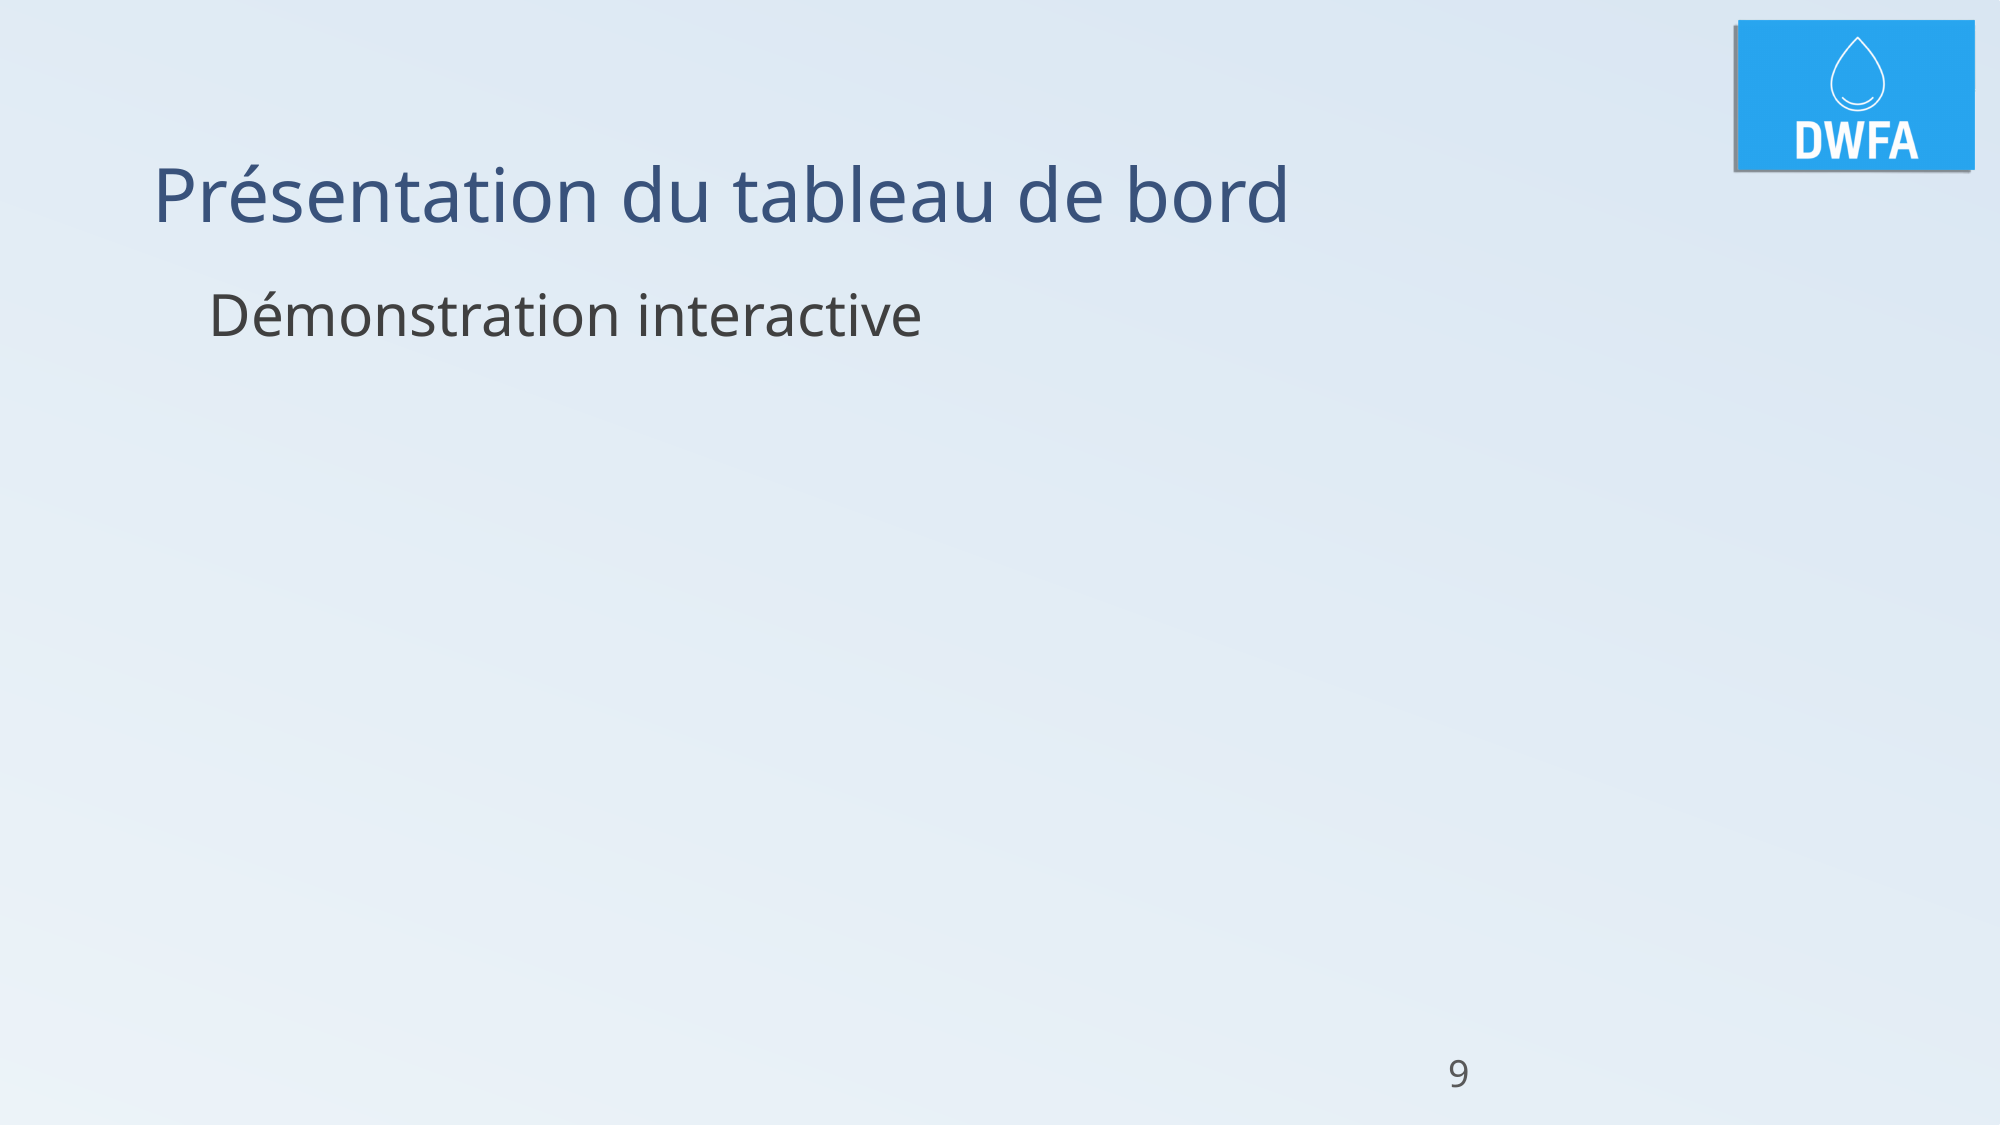

# Présentation du tableau de bord
Démonstration interactive